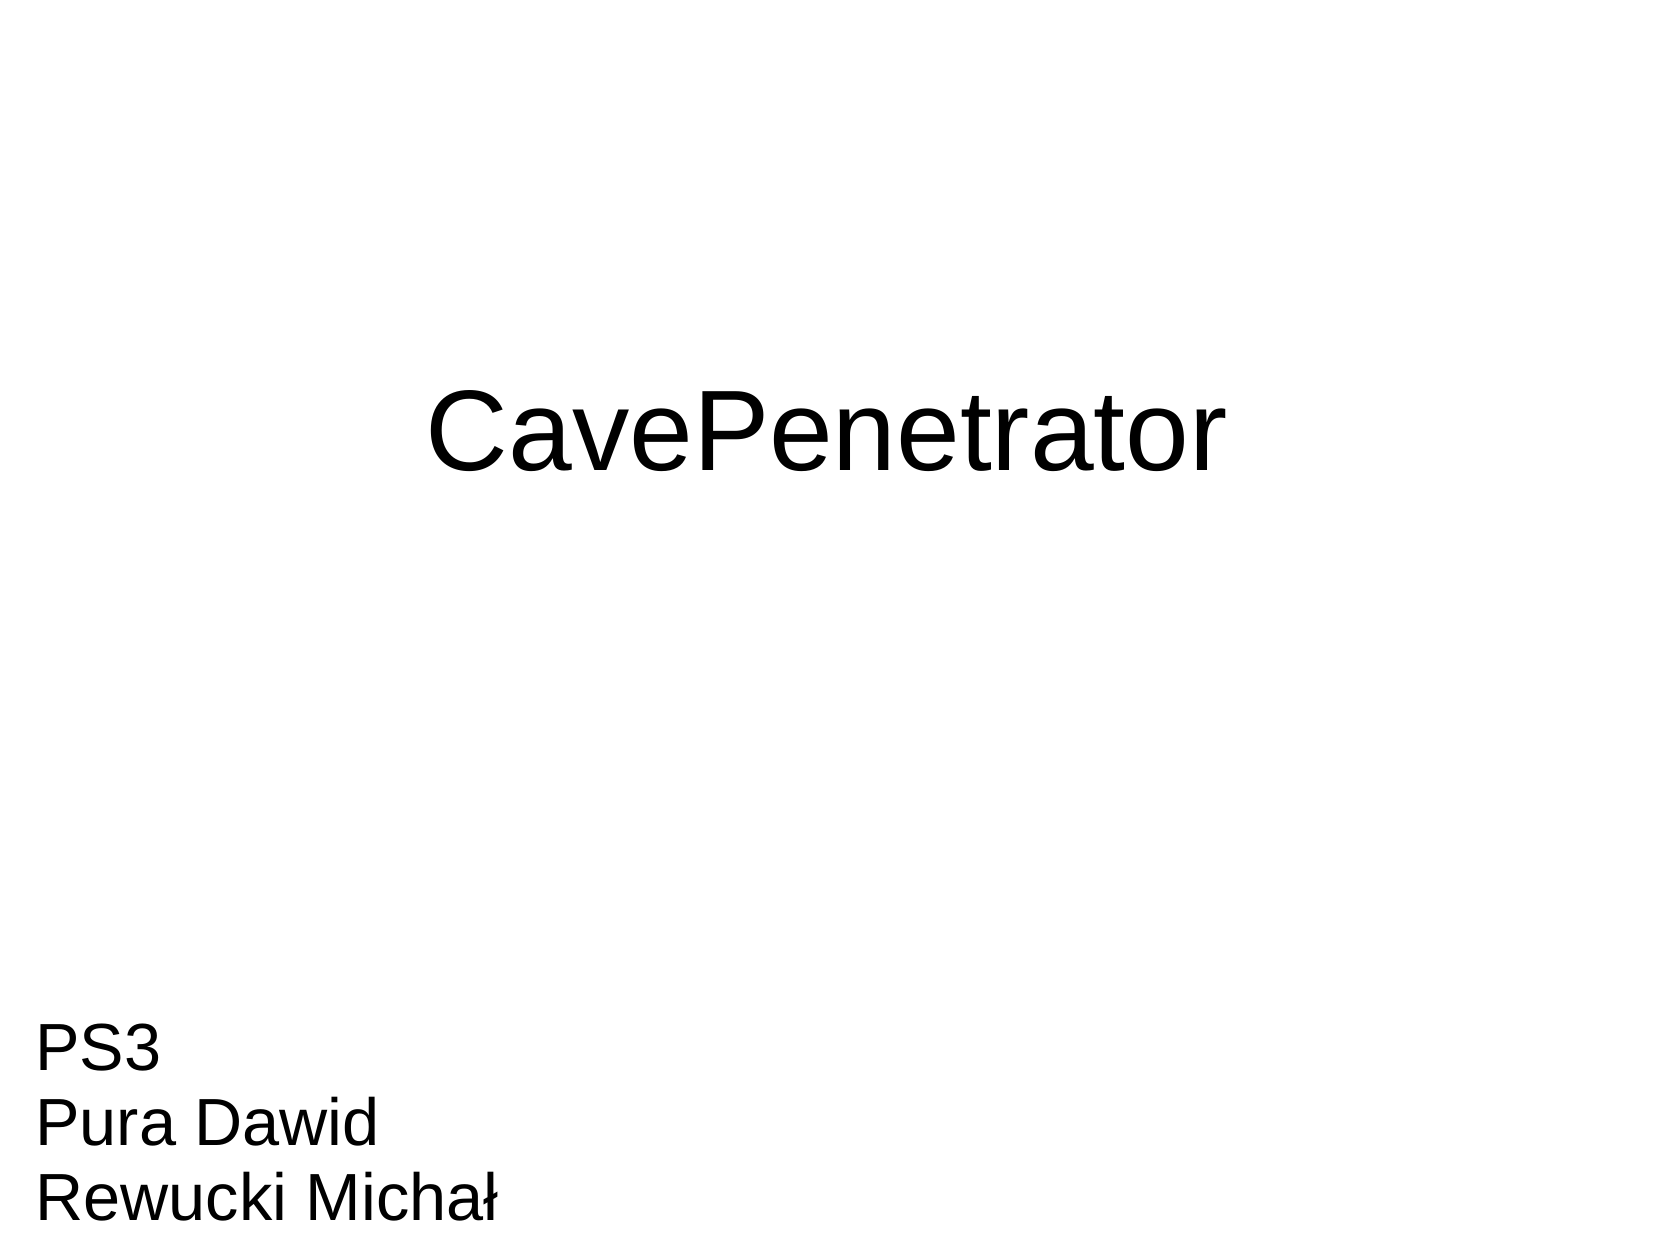

# CavePenetrator
PS3
Pura Dawid
Rewucki Michał